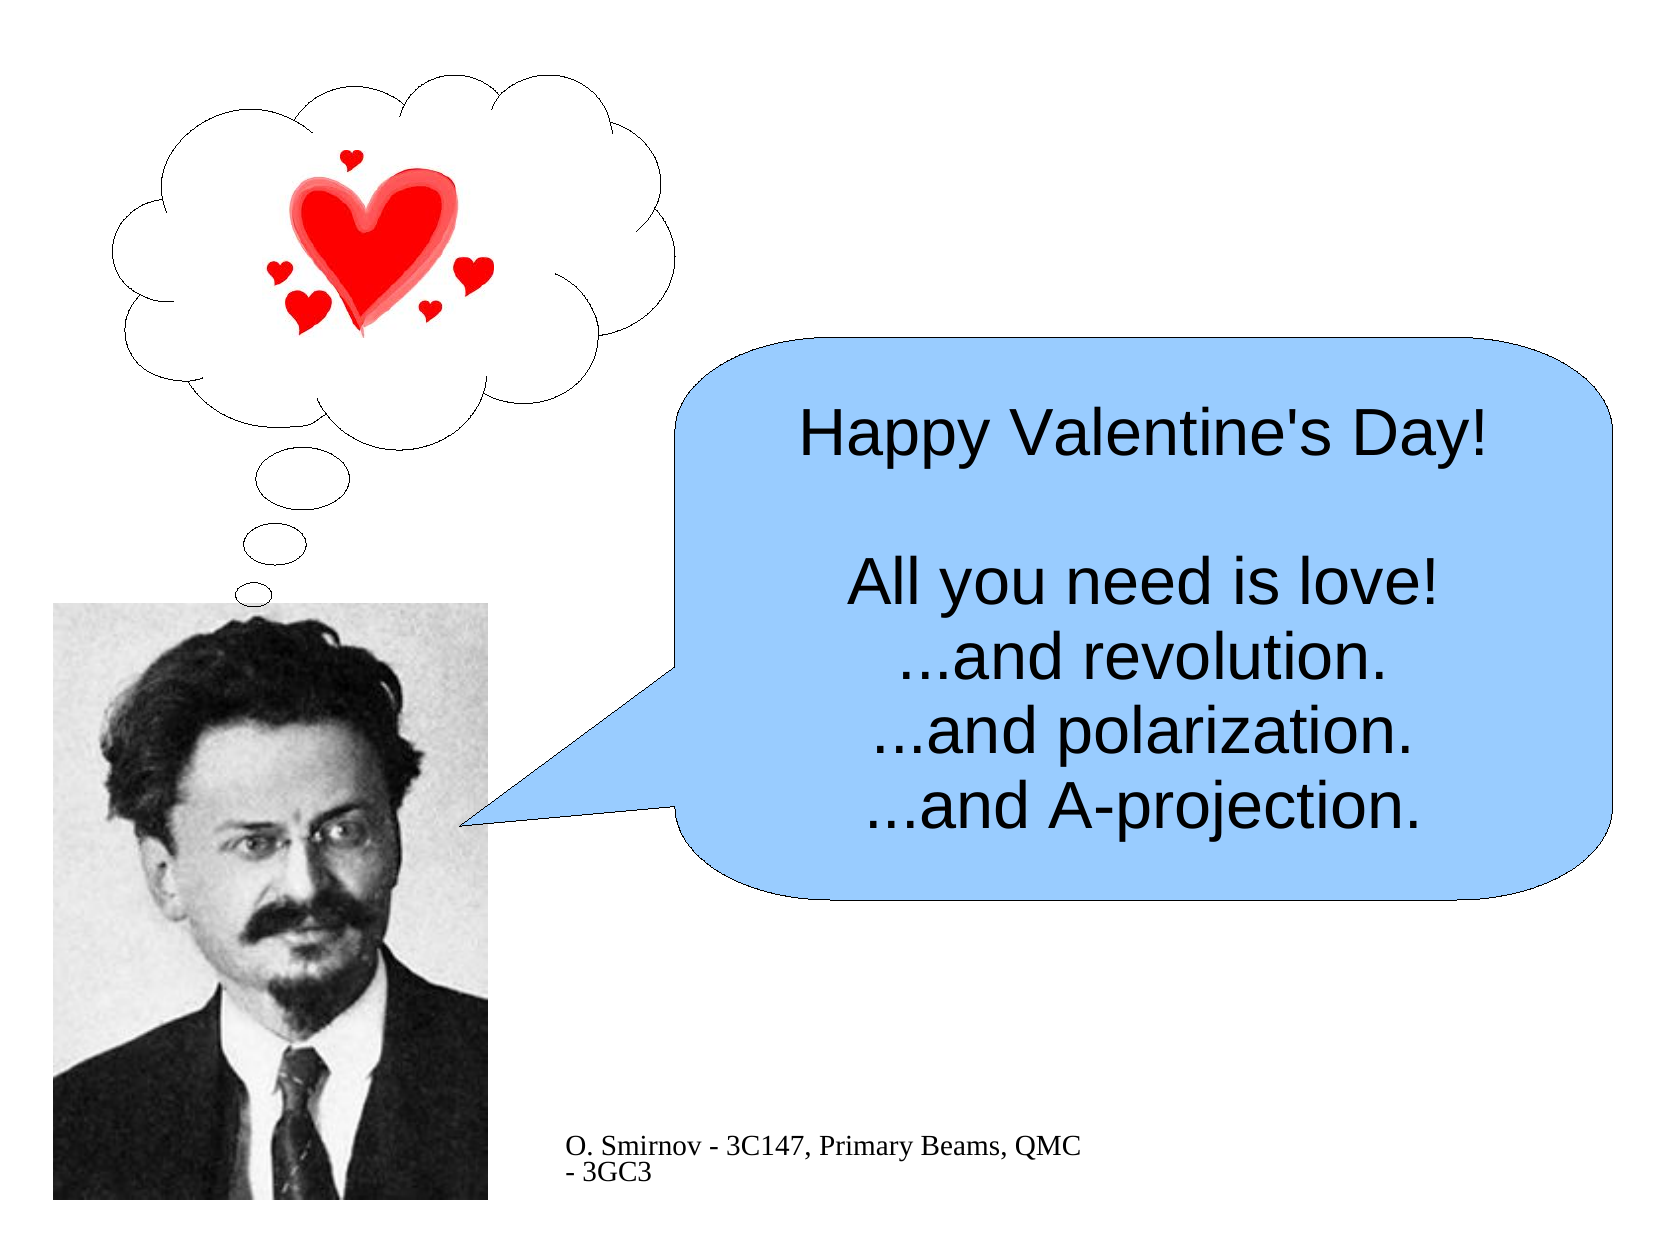

#
Happy Valentine's Day!
All you need is love!
...and revolution.
...and polarization.
...and A-projection.
O. Smirnov - 3C147, Primary Beams, QMC - 3GC3